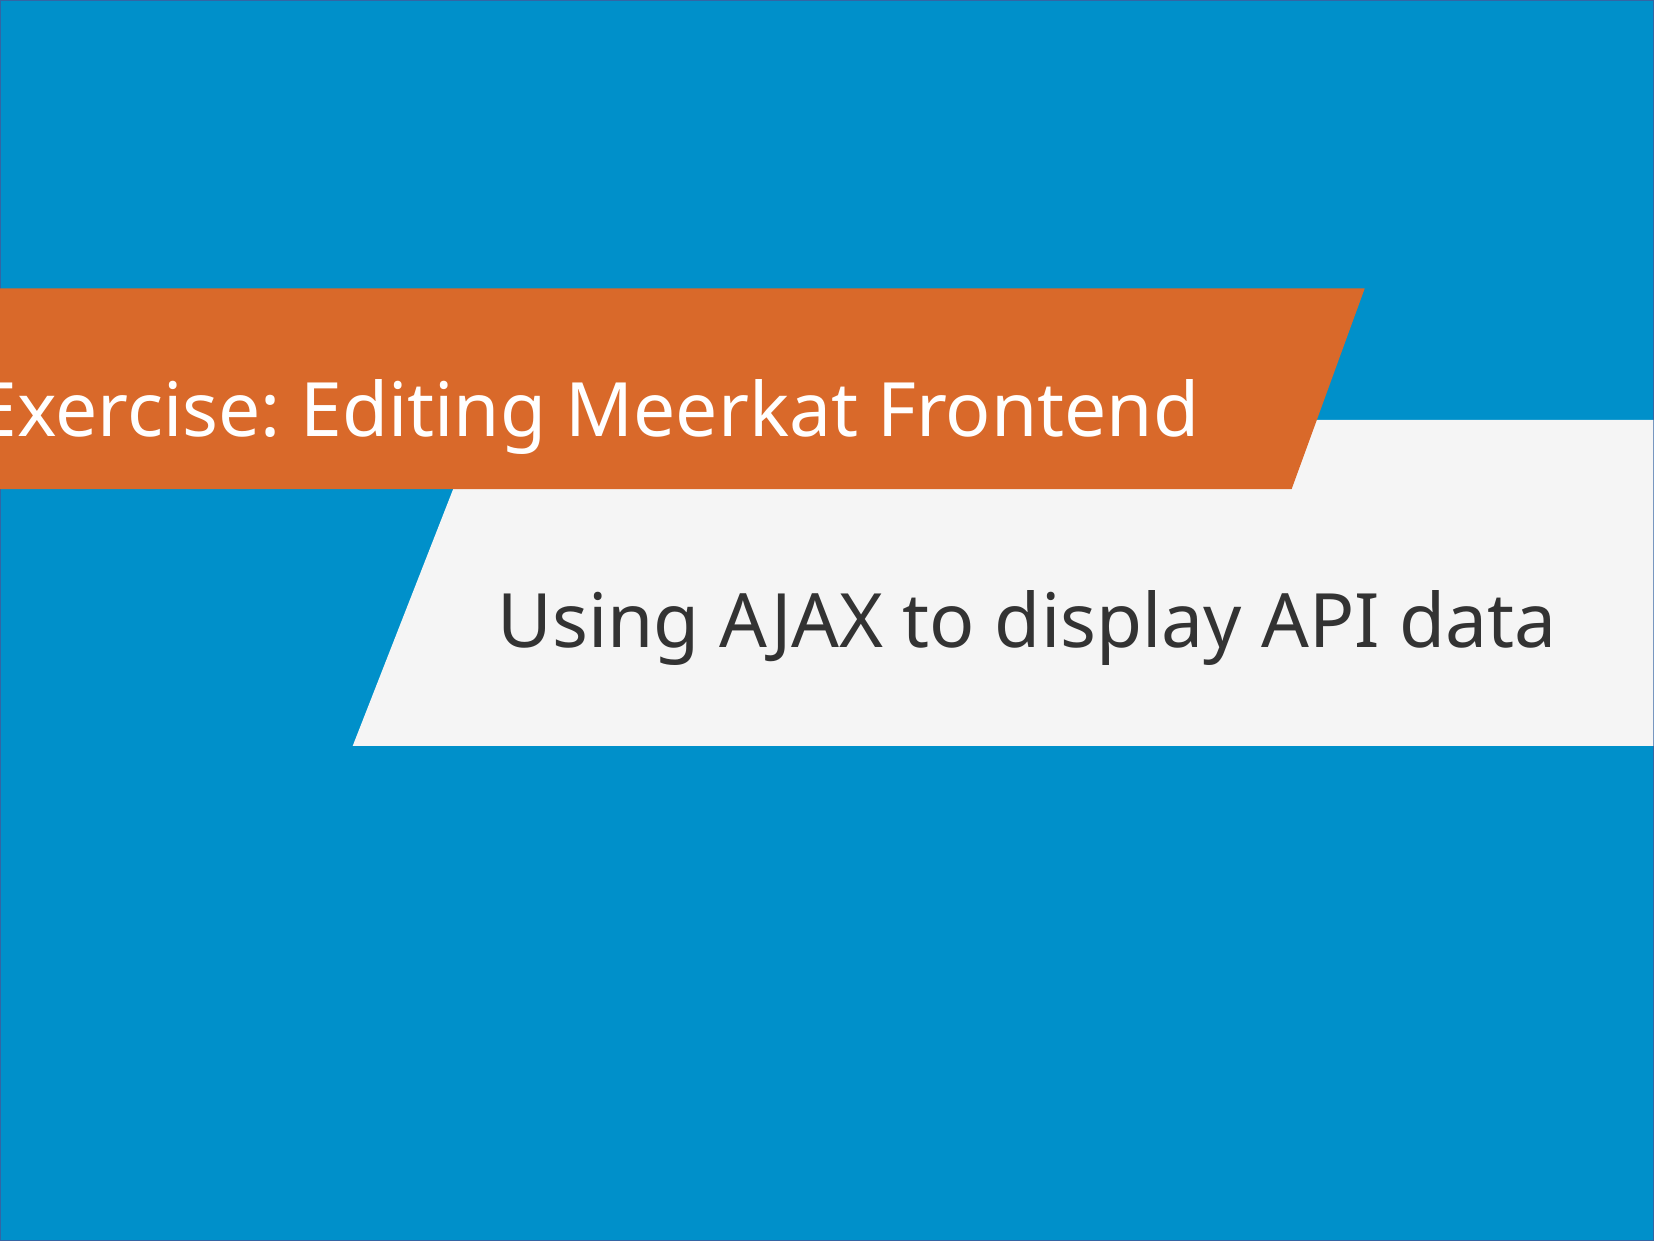

Exercise: Editing Meerkat Frontend
Using AJAX to display API data
12